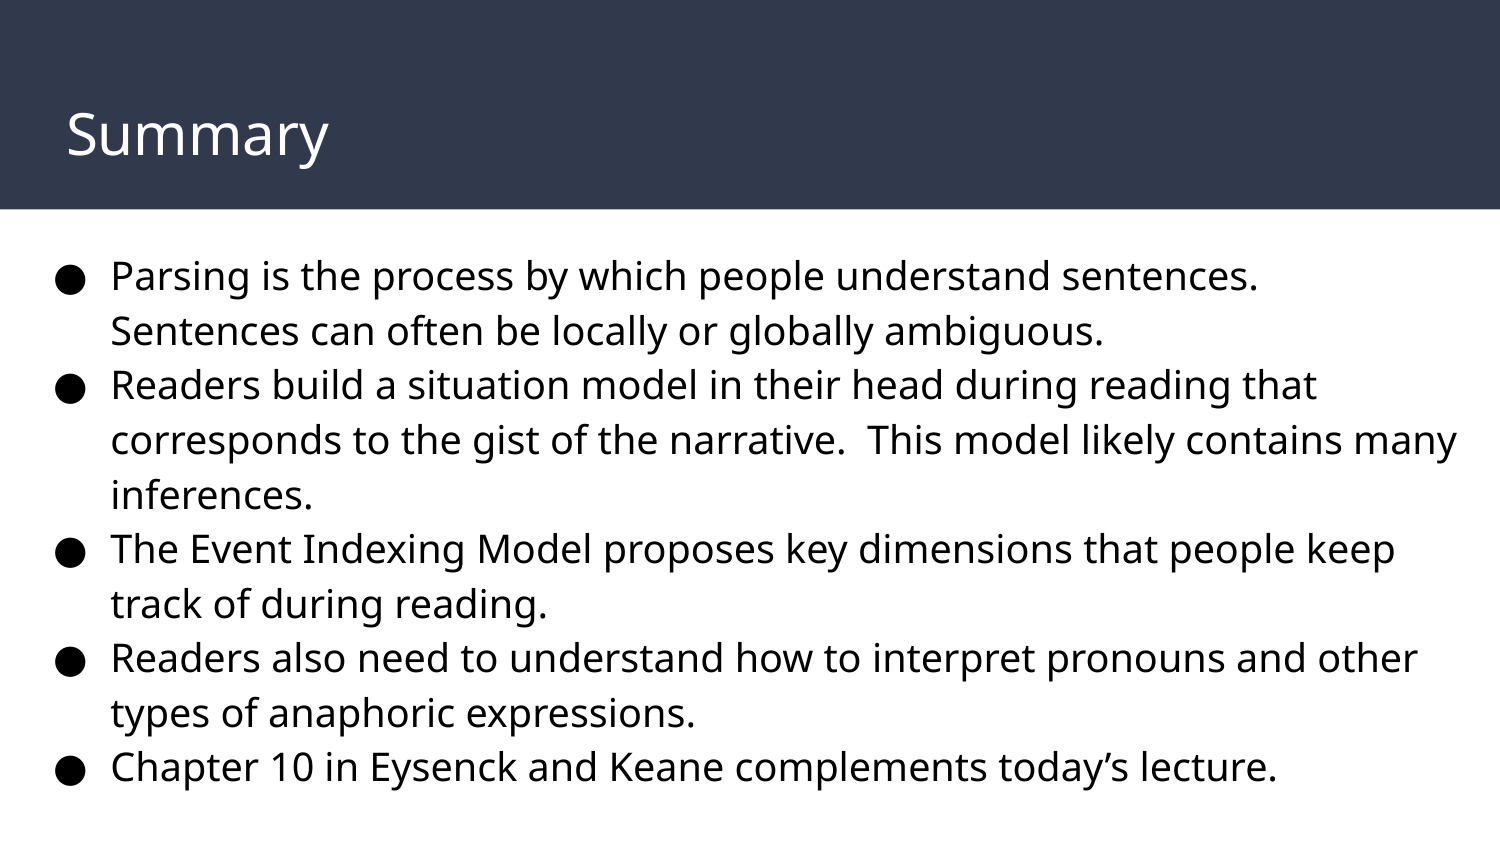

# Summary
Parsing is the process by which people understand sentences. Sentences can often be locally or globally ambiguous.
Readers build a situation model in their head during reading that corresponds to the gist of the narrative. This model likely contains many inferences.
The Event Indexing Model proposes key dimensions that people keep track of during reading.
Readers also need to understand how to interpret pronouns and other types of anaphoric expressions.
Chapter 10 in Eysenck and Keane complements today’s lecture.